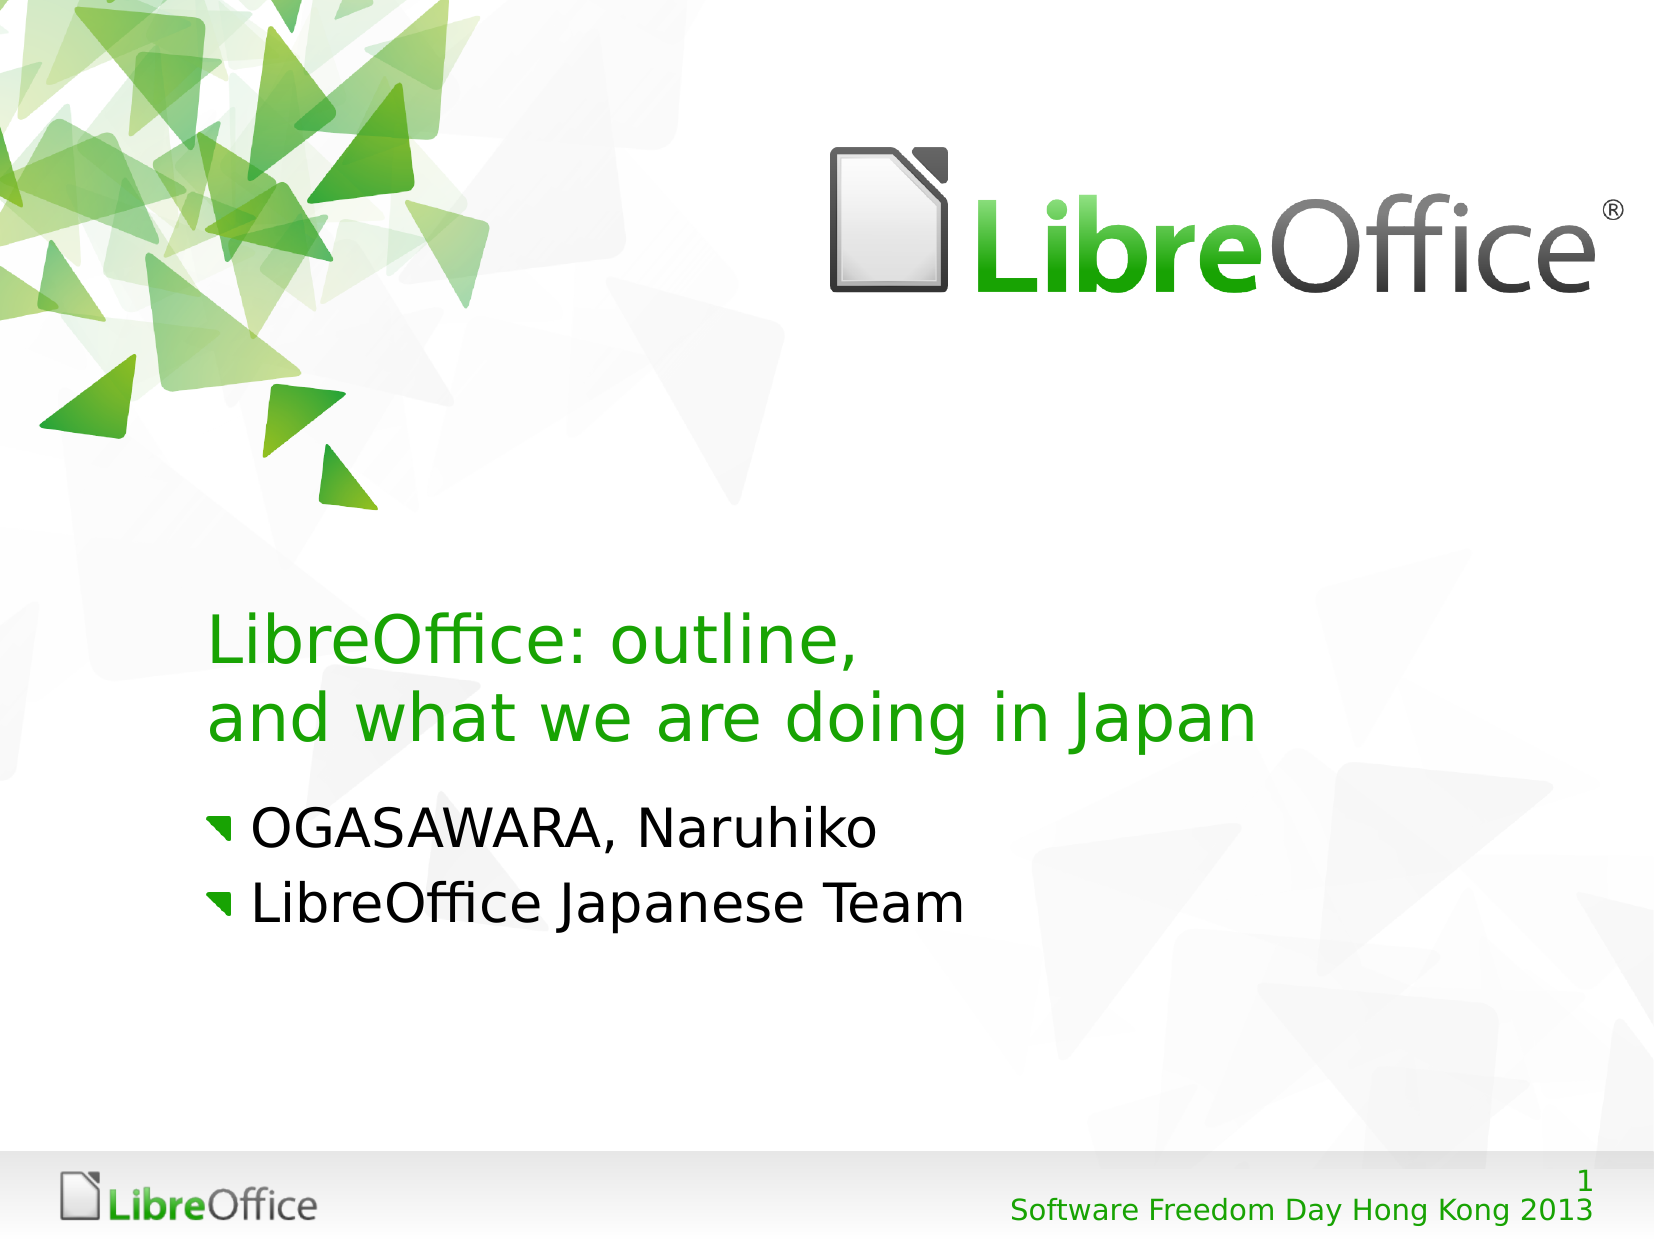

# LibreOffice: outline, and what we are doing in Japan
OGASAWARA, Naruhiko
LibreOffice Japanese Team
1
Software Freedom Day Hong Kong 2013